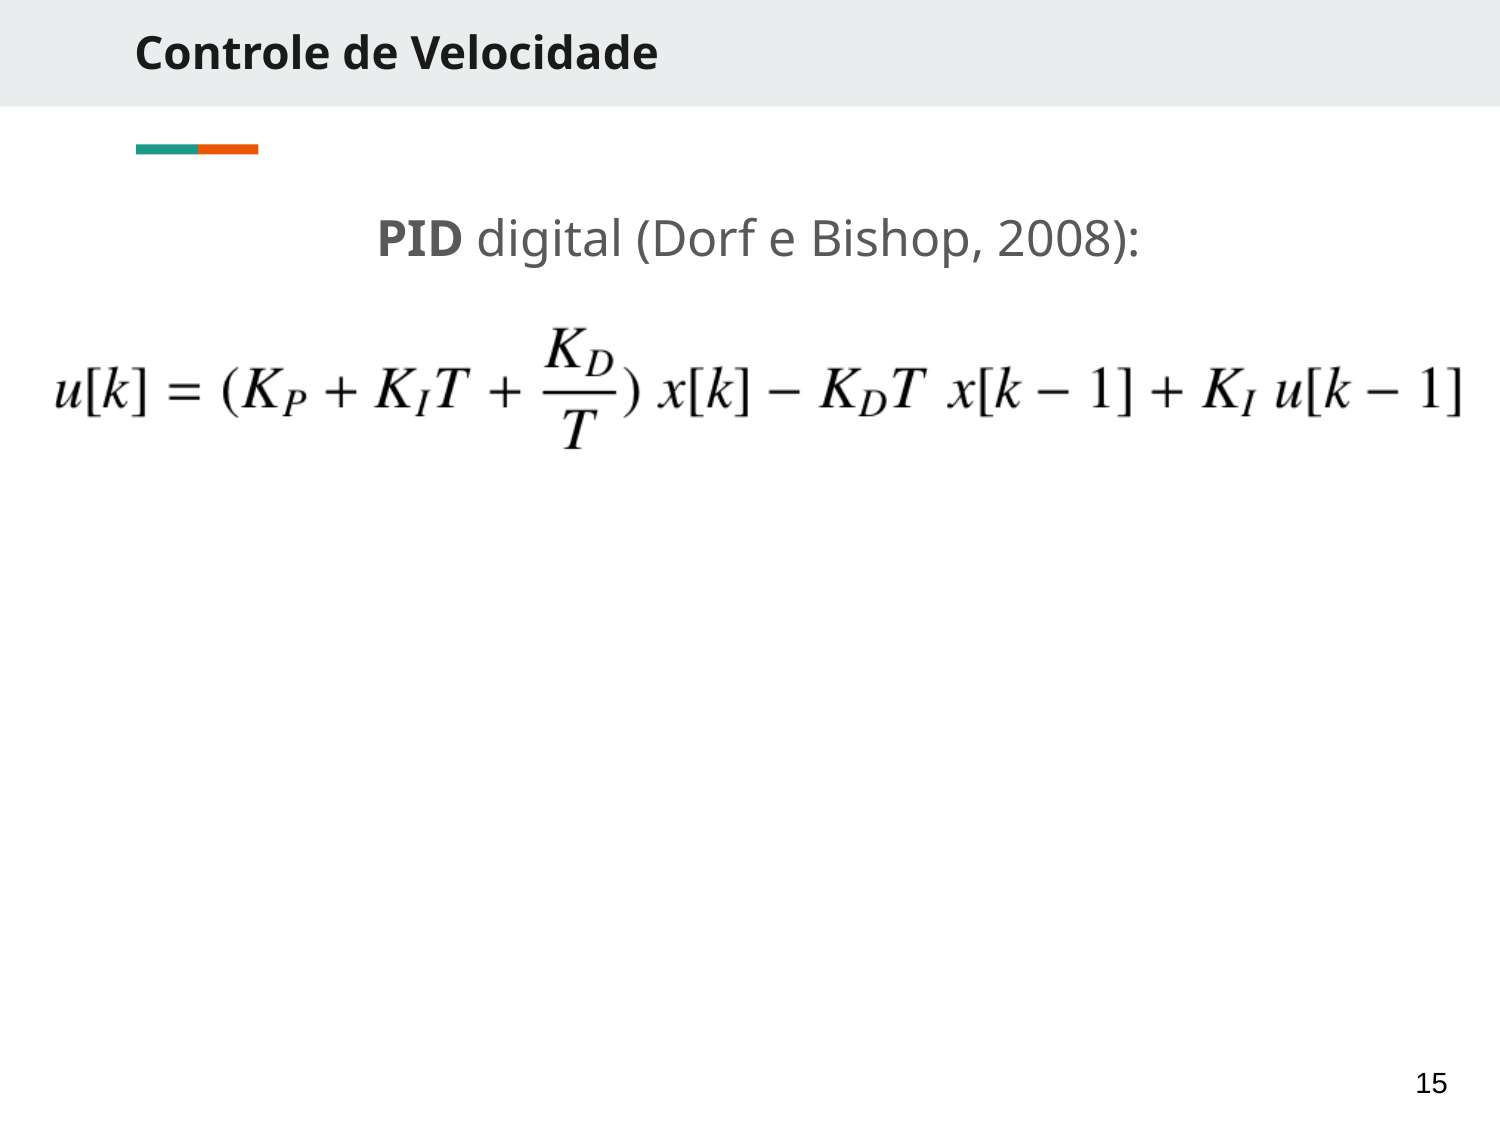

# Controle de Velocidade
PID digital (Dorf e Bishop, 2008):
15